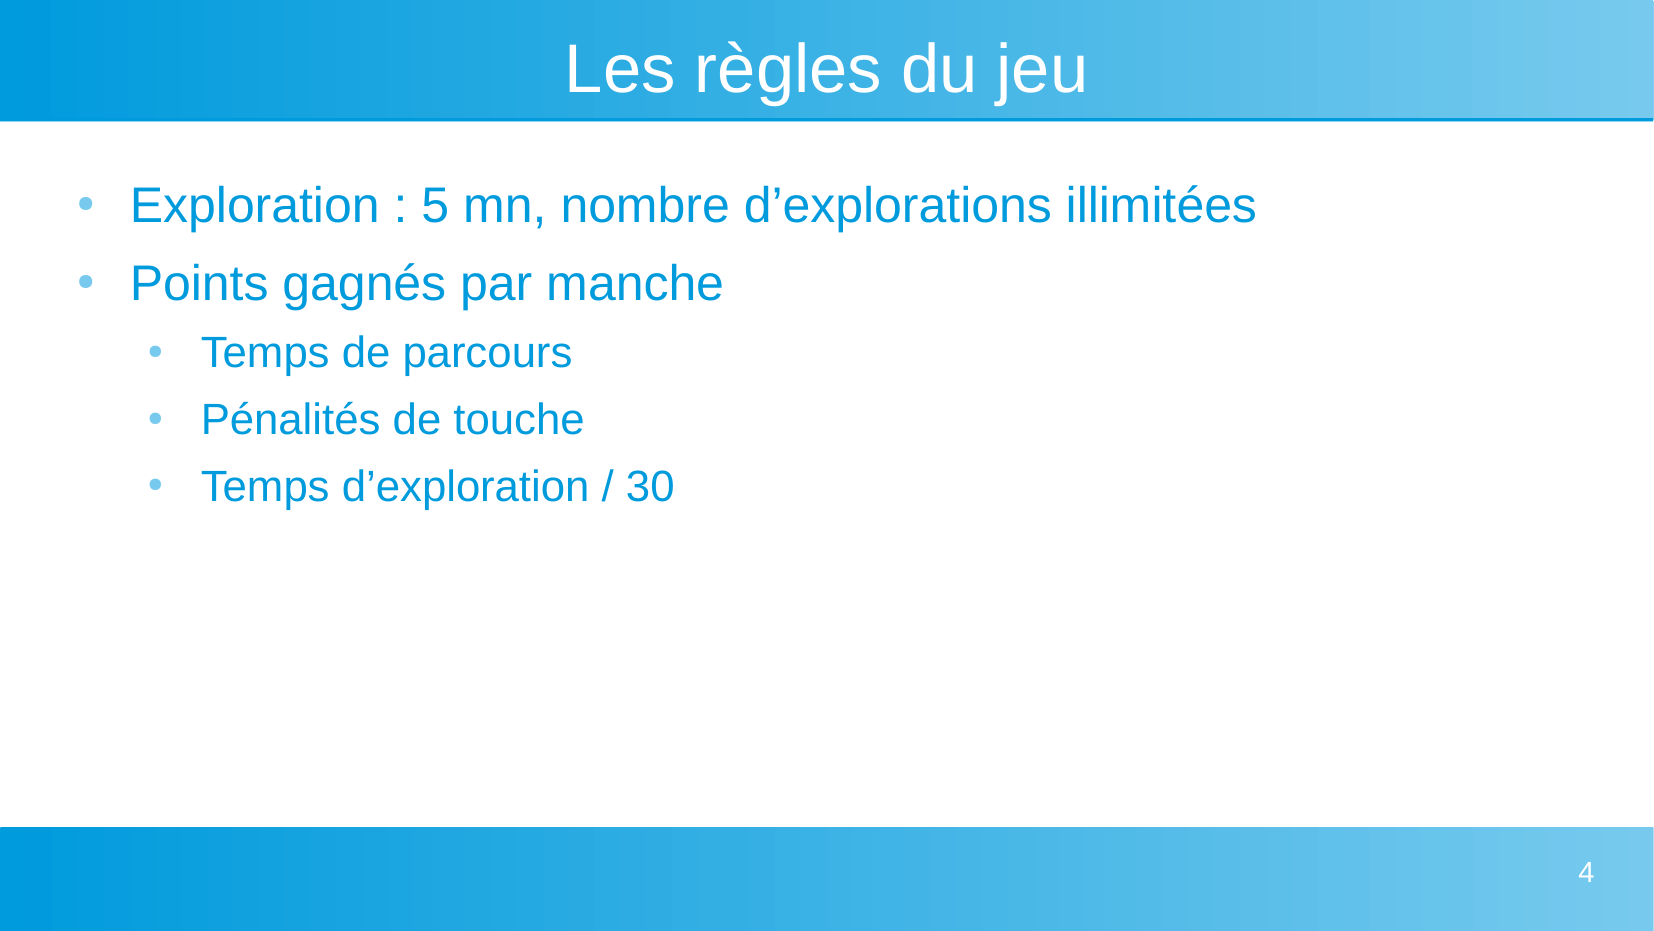

# Les règles du jeu
Exploration : 5 mn, nombre d’explorations illimitées
Points gagnés par manche
Temps de parcours
Pénalités de touche
Temps d’exploration / 30
4